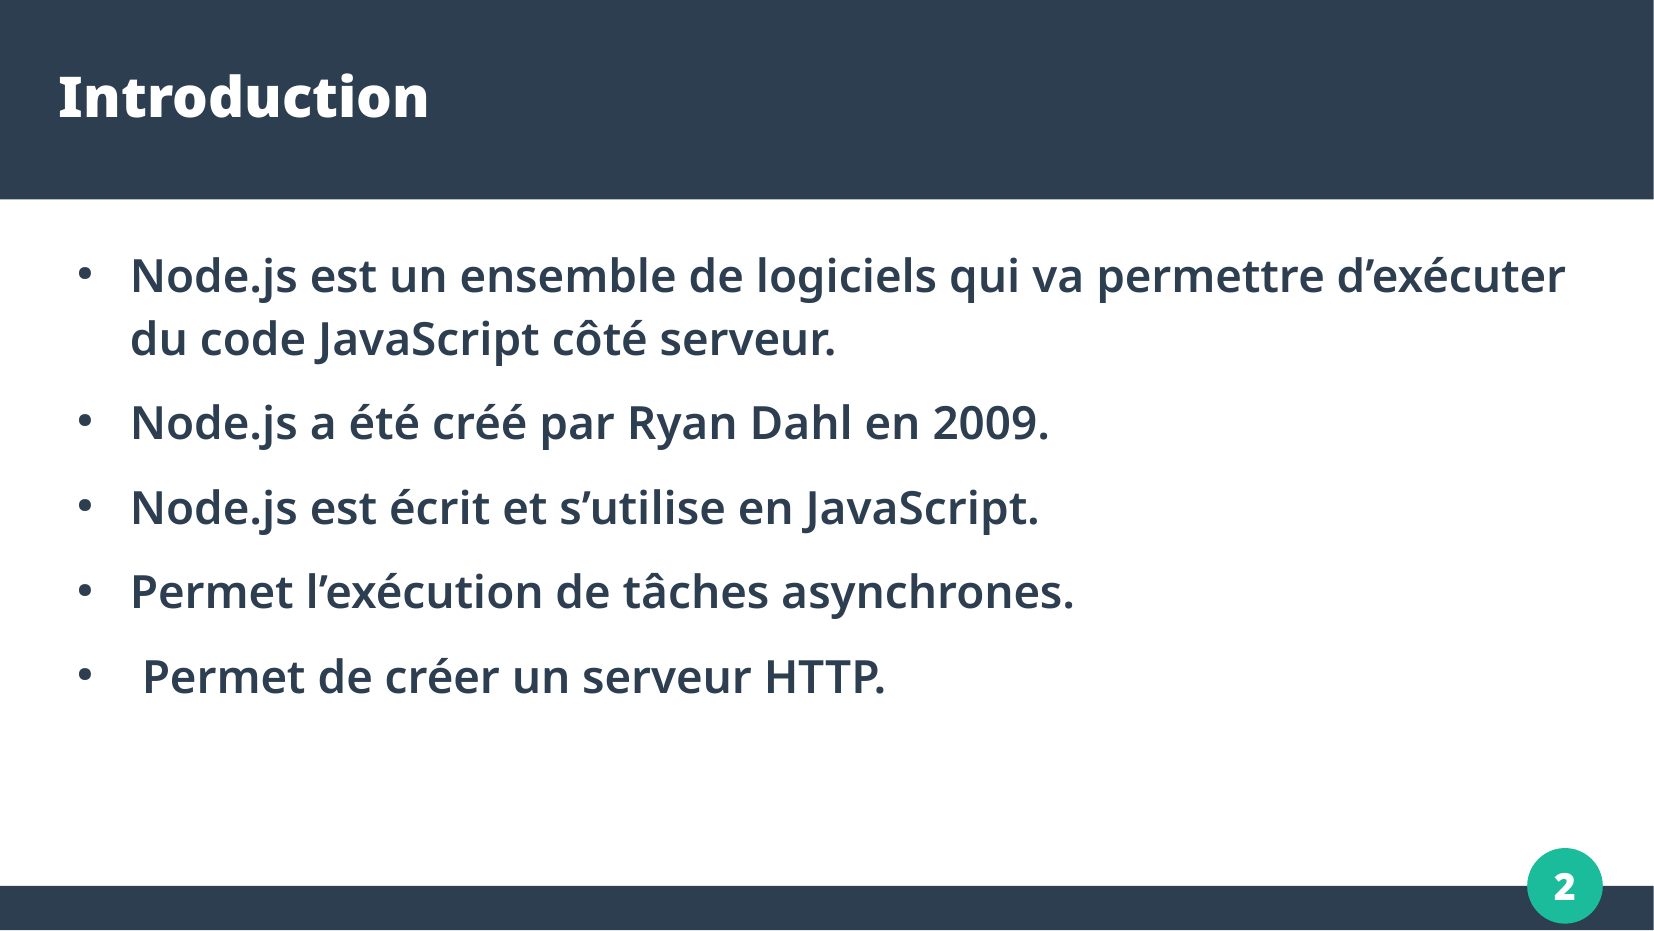

# Introduction
Node.js est un ensemble de logiciels qui va permettre d’exécuter du code JavaScript côté serveur.
Node.js a été créé par Ryan Dahl en 2009.
Node.js est écrit et s’utilise en JavaScript.
Permet l’exécution de tâches asynchrones.
 Permet de créer un serveur HTTP.